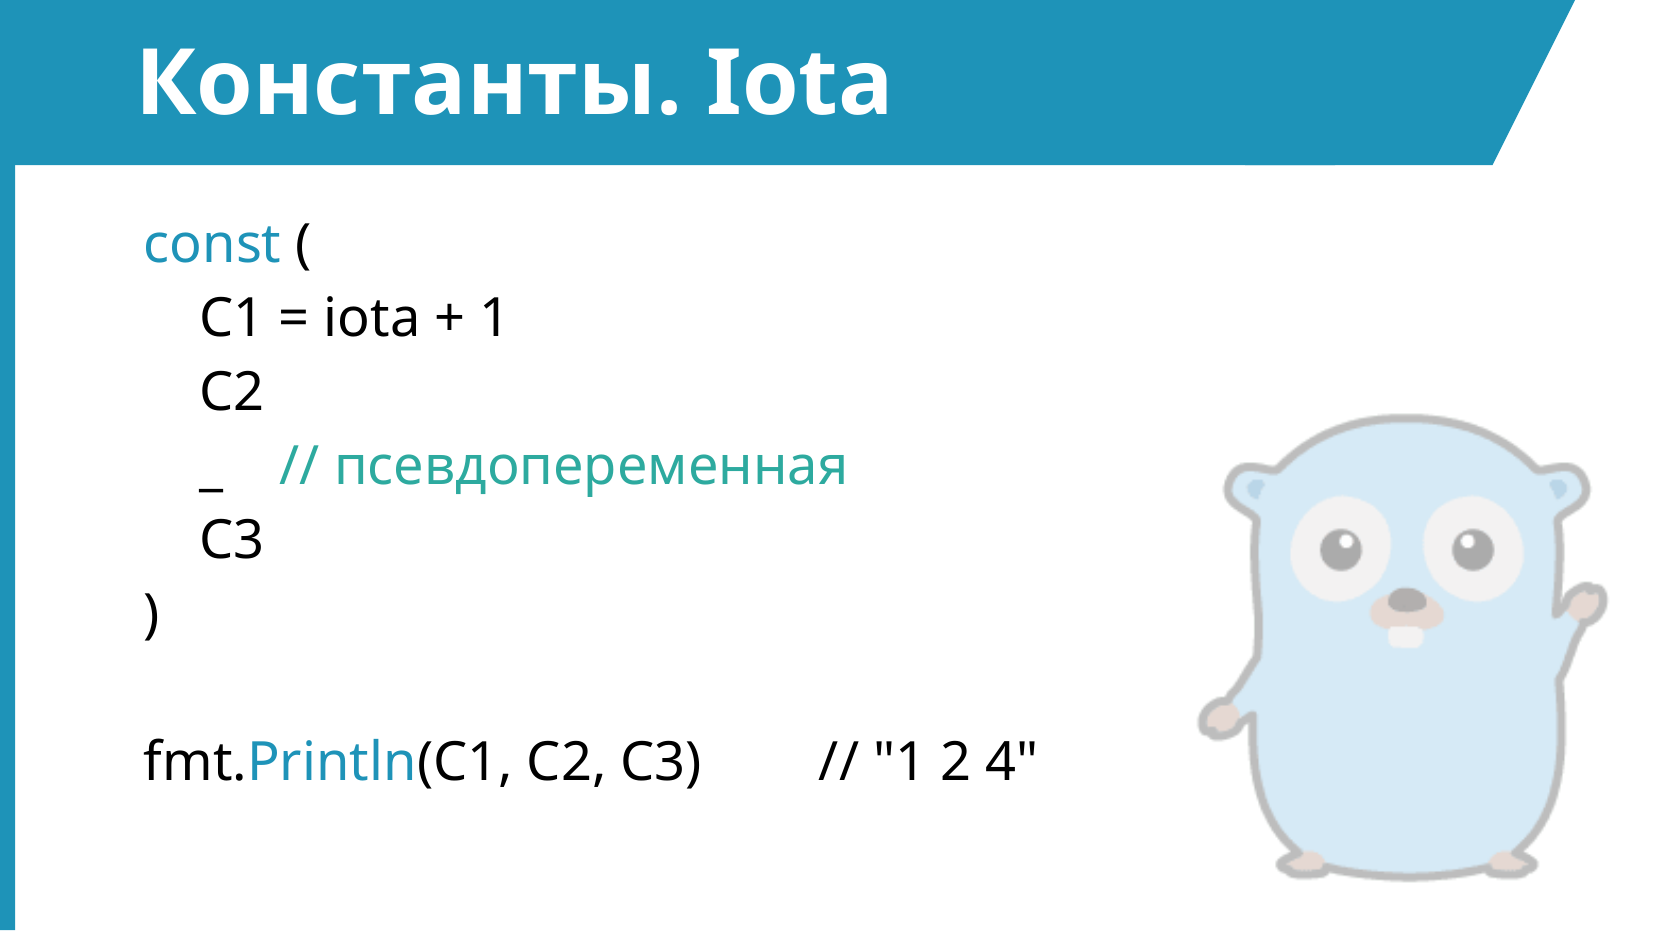

# Константы. Iota
const (
 C1 = iota + 1
 C2
 _ // псевдопеременная
 C3
)
fmt.Println(C1, C2, C3)		// "1 2 4"